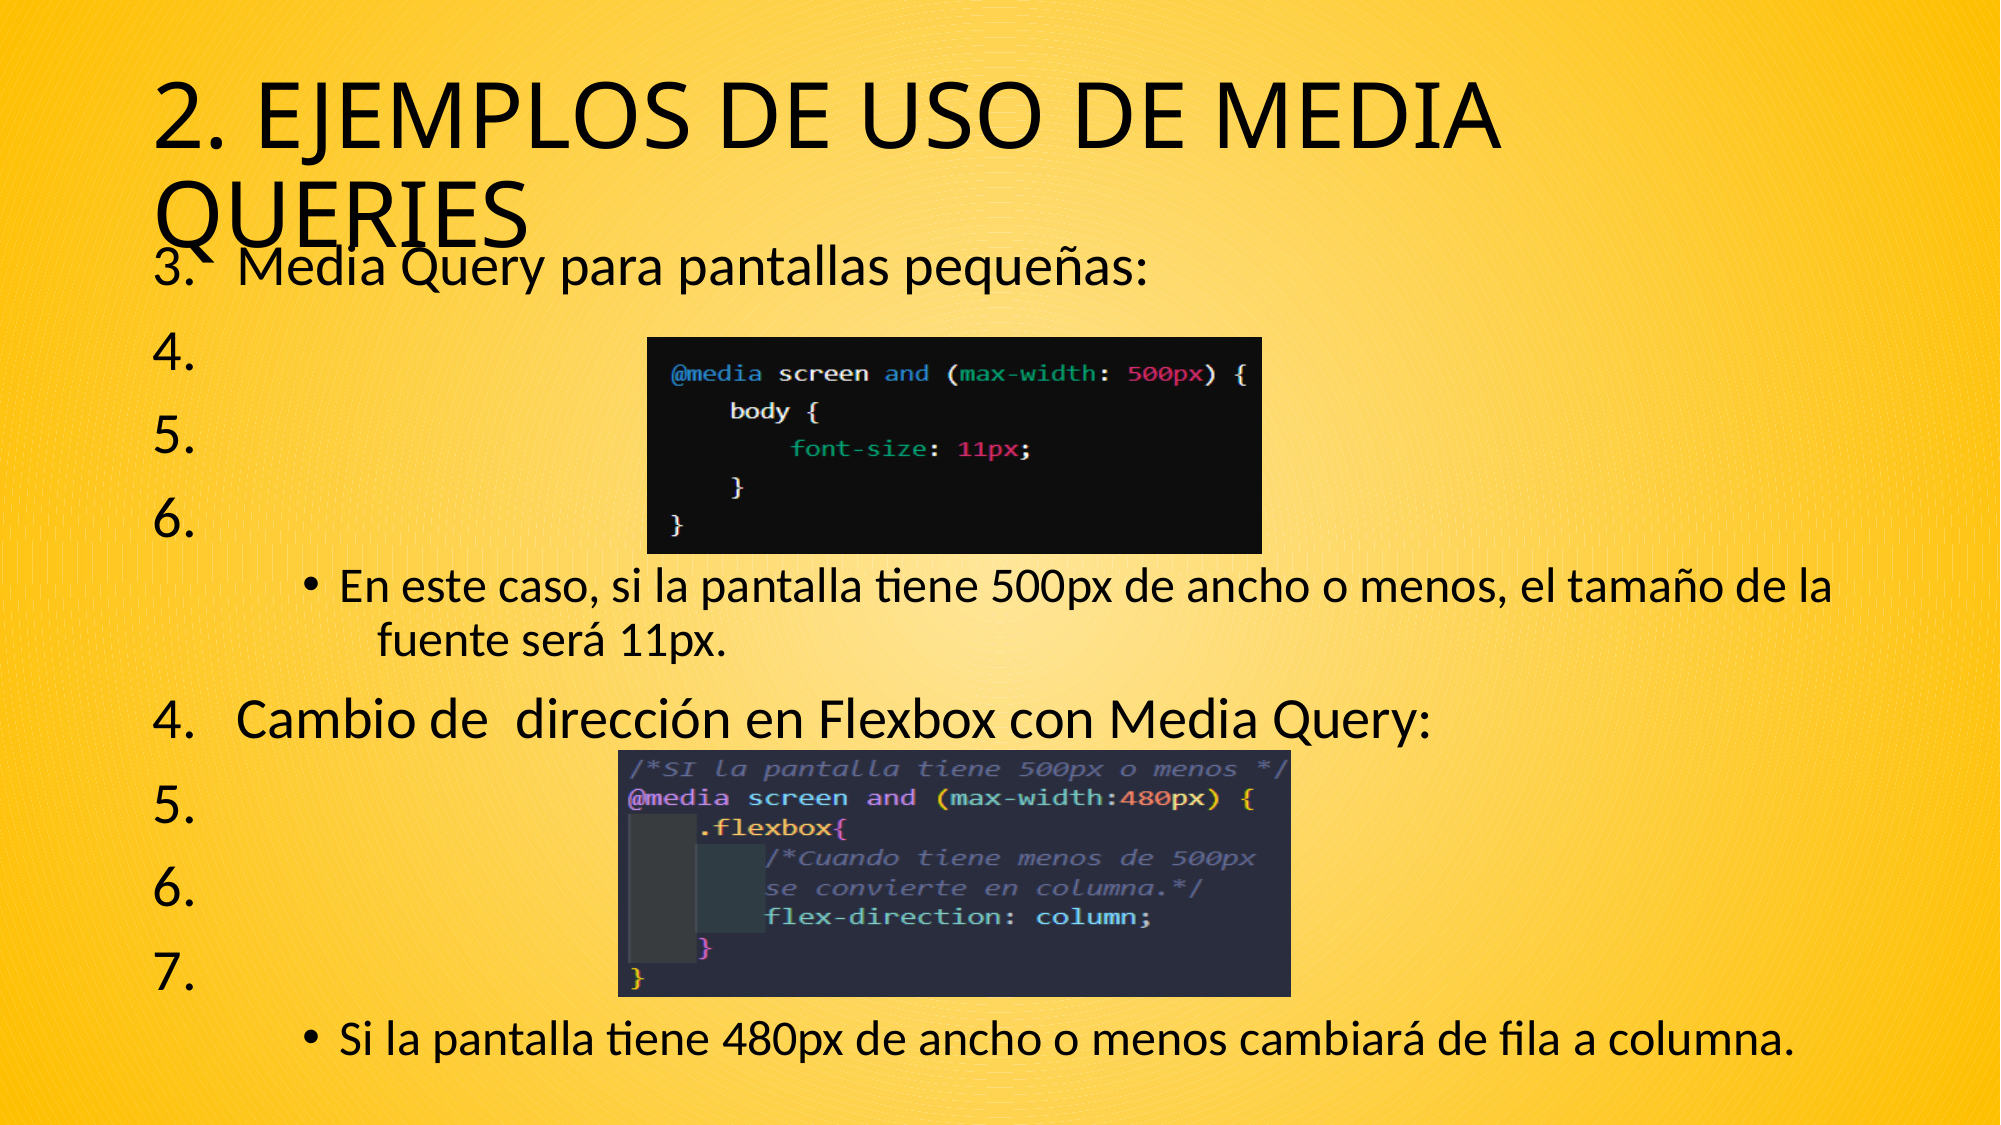

# 2. EJEMPLOS DE USO DE MEDIA QUERIES
Media Query para pantallas pequeñas:
En este caso, si la pantalla tiene 500px de ancho o menos, el tamaño de la fuente será 11px.
Cambio de dirección en Flexbox con Media Query:
Si la pantalla tiene 480px de ancho o menos cambiará de fila a columna.